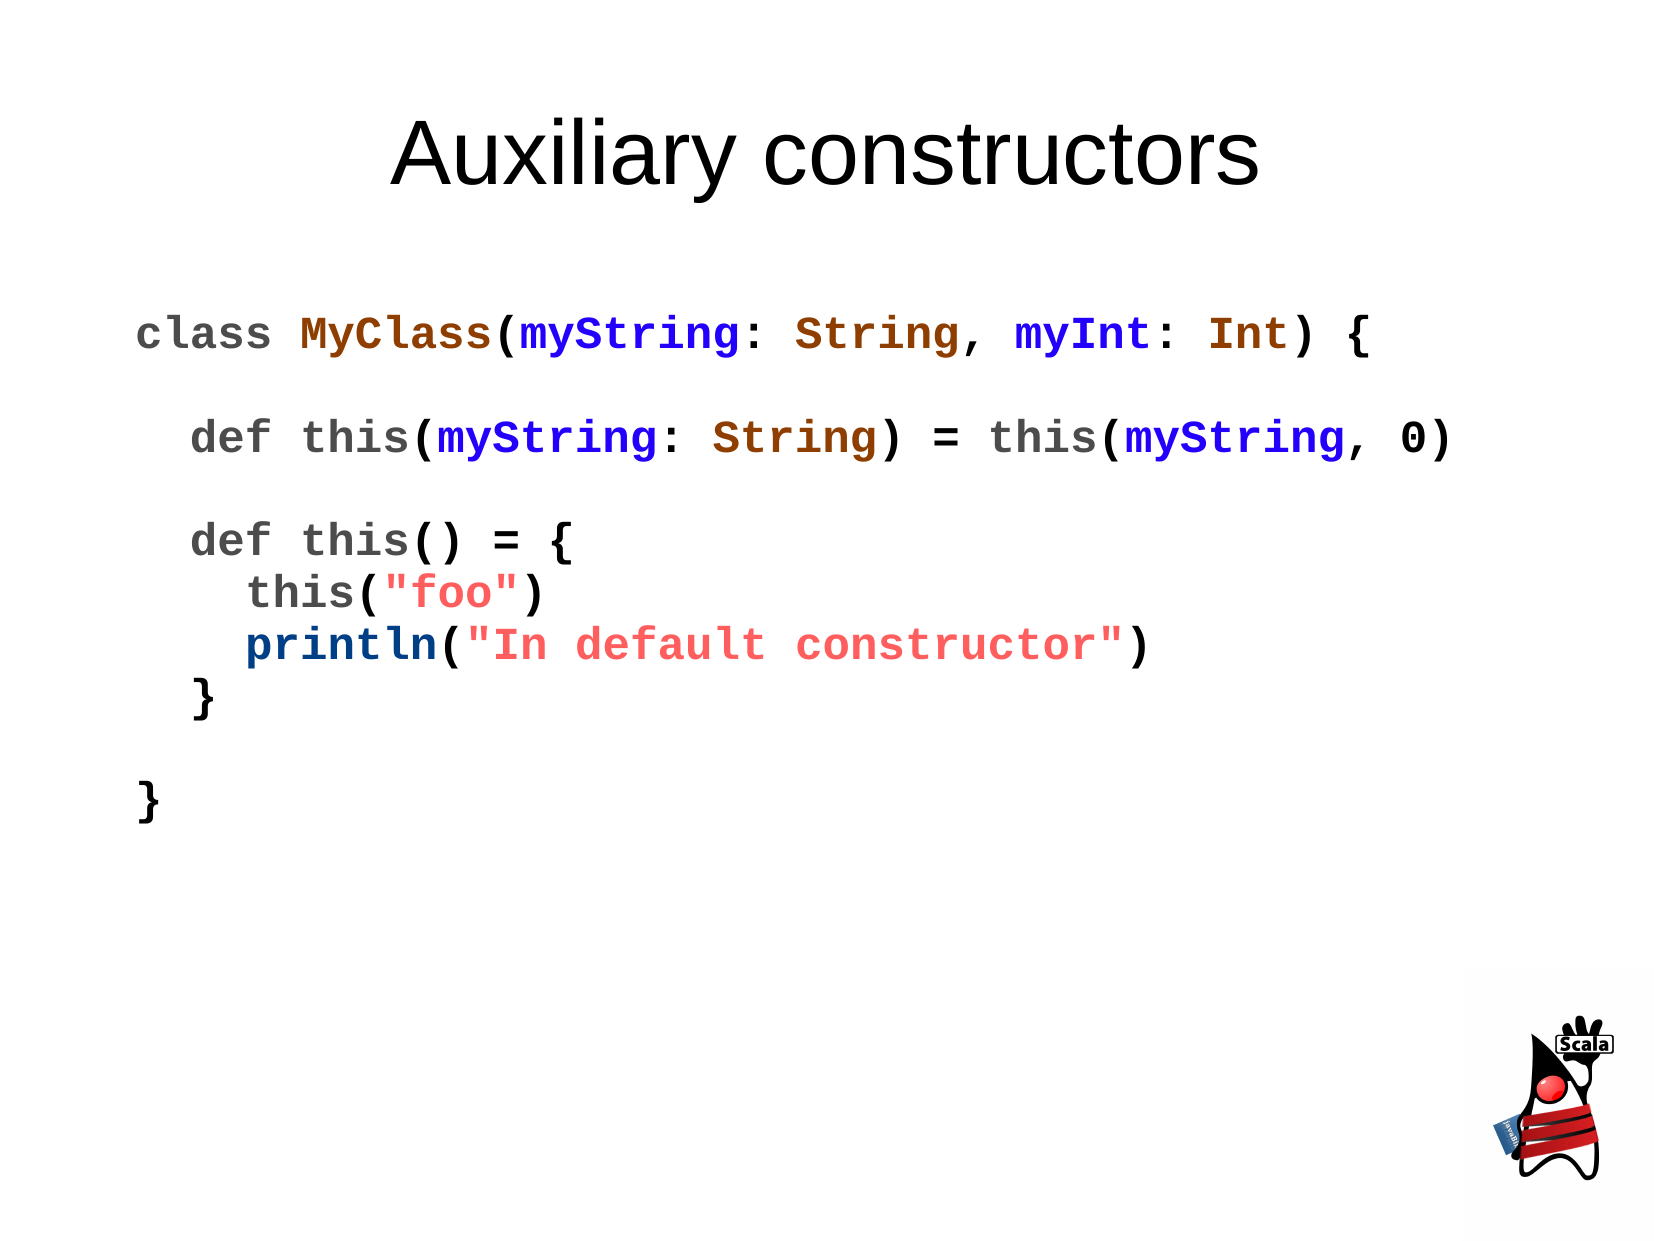

# Auxiliary constructors
class MyClass(myString: String, myInt: Int) {
 def this(myString: String) = this(myString, 0)
 def this() = {
 this("foo")
 println("In default constructor")
 }
}